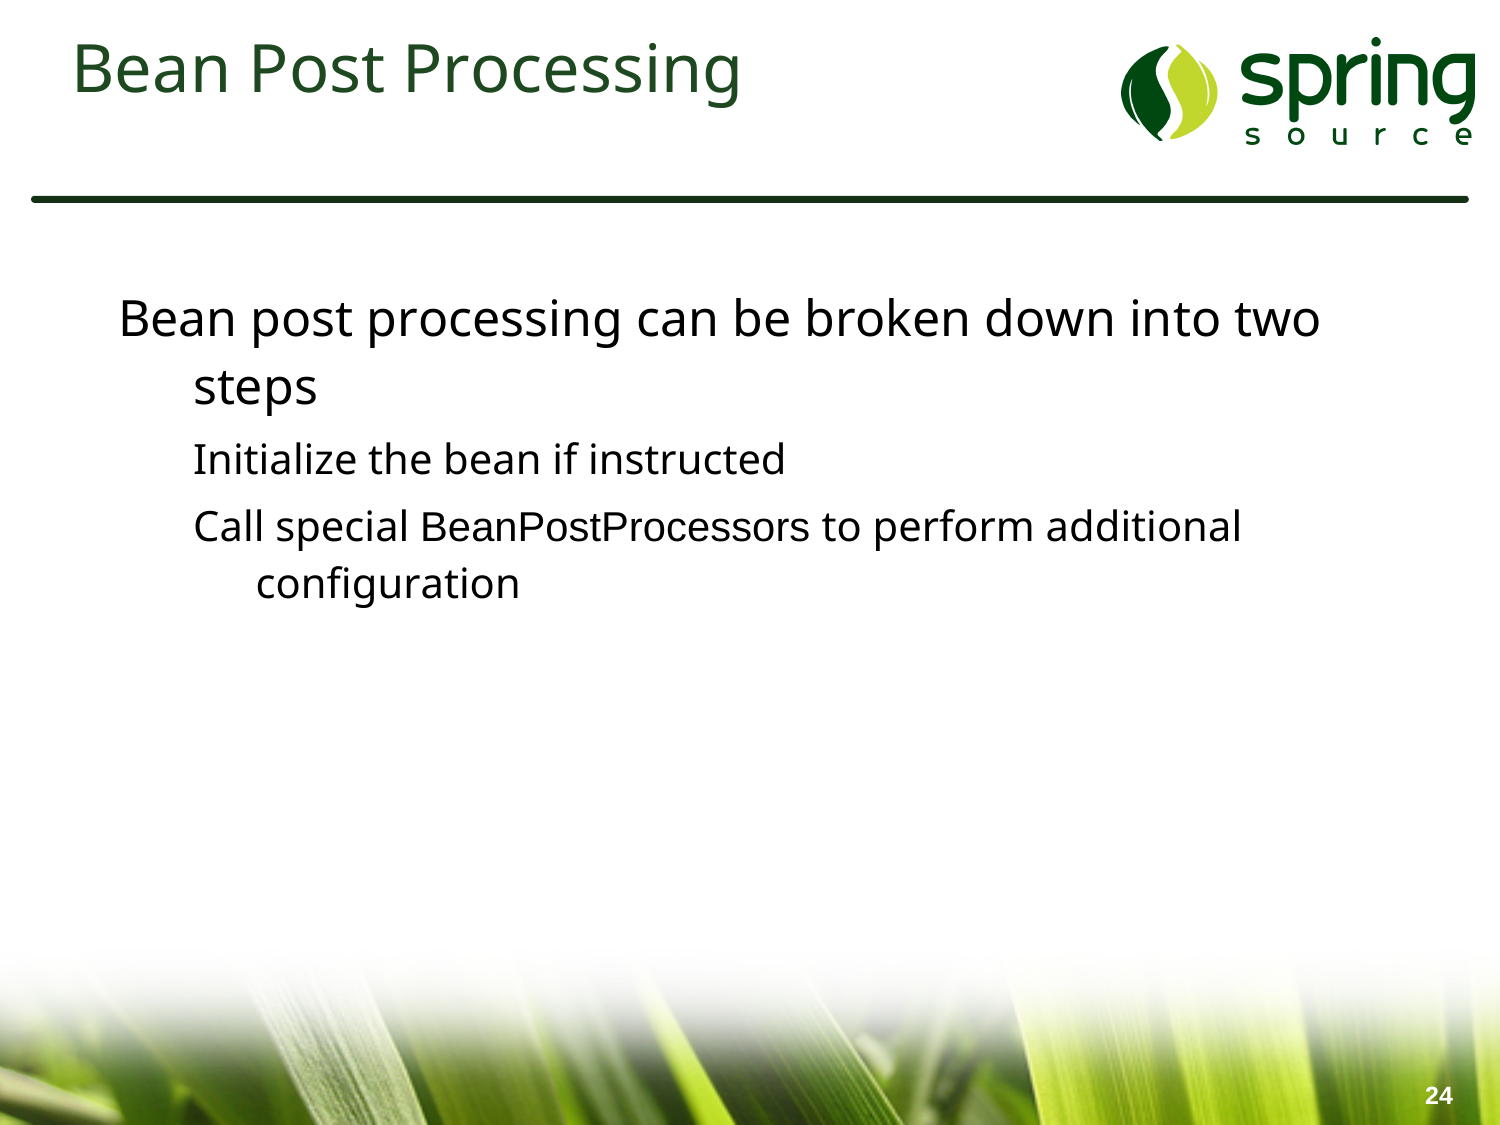

# Bean Post Processing
Bean post processing can be broken down into two steps
Initialize the bean if instructed
Call special BeanPostProcessors to perform additional configuration